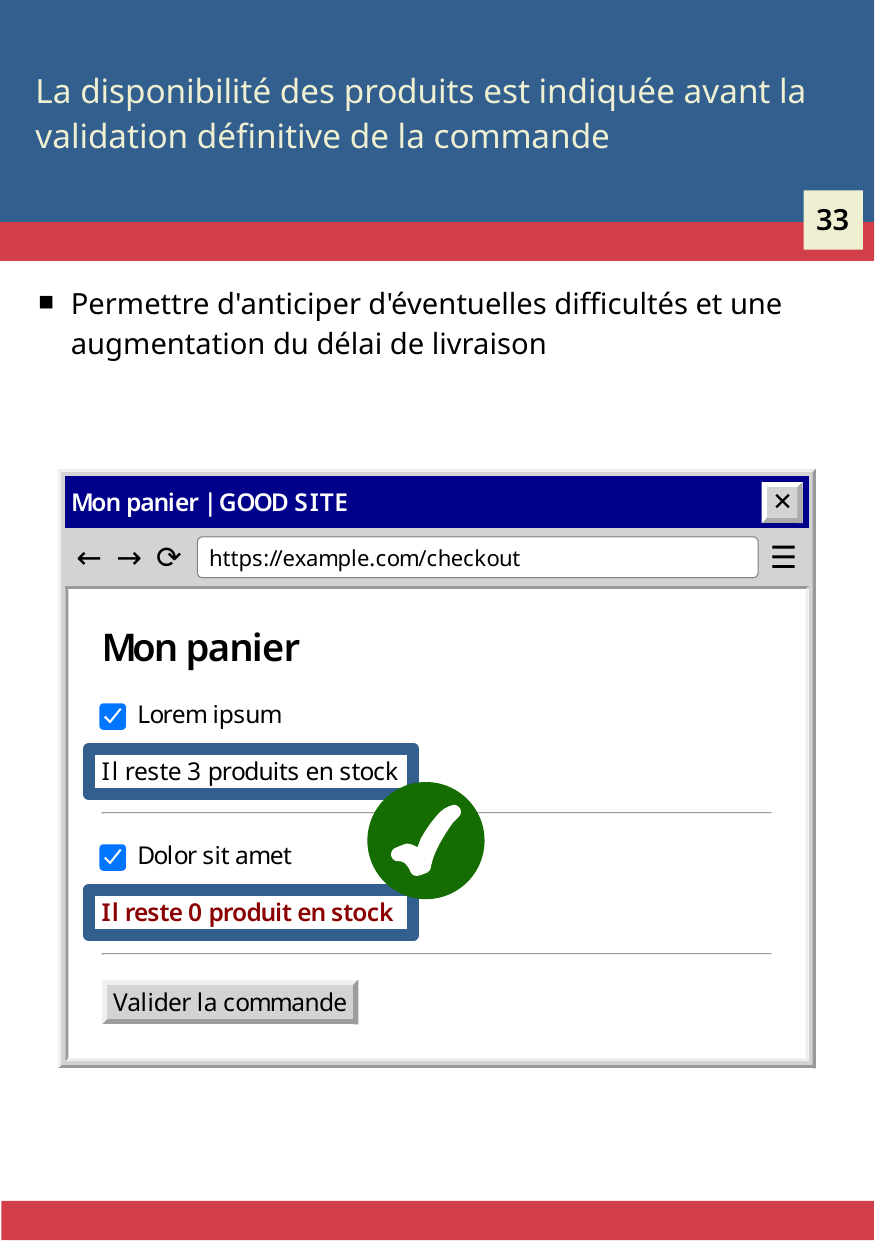

# La disponibilité des produits est indiquée avant la validation définitive de la commande
33
Permettre d'anticiper d'éventuelles difficultés et une augmentation du délai de livraison